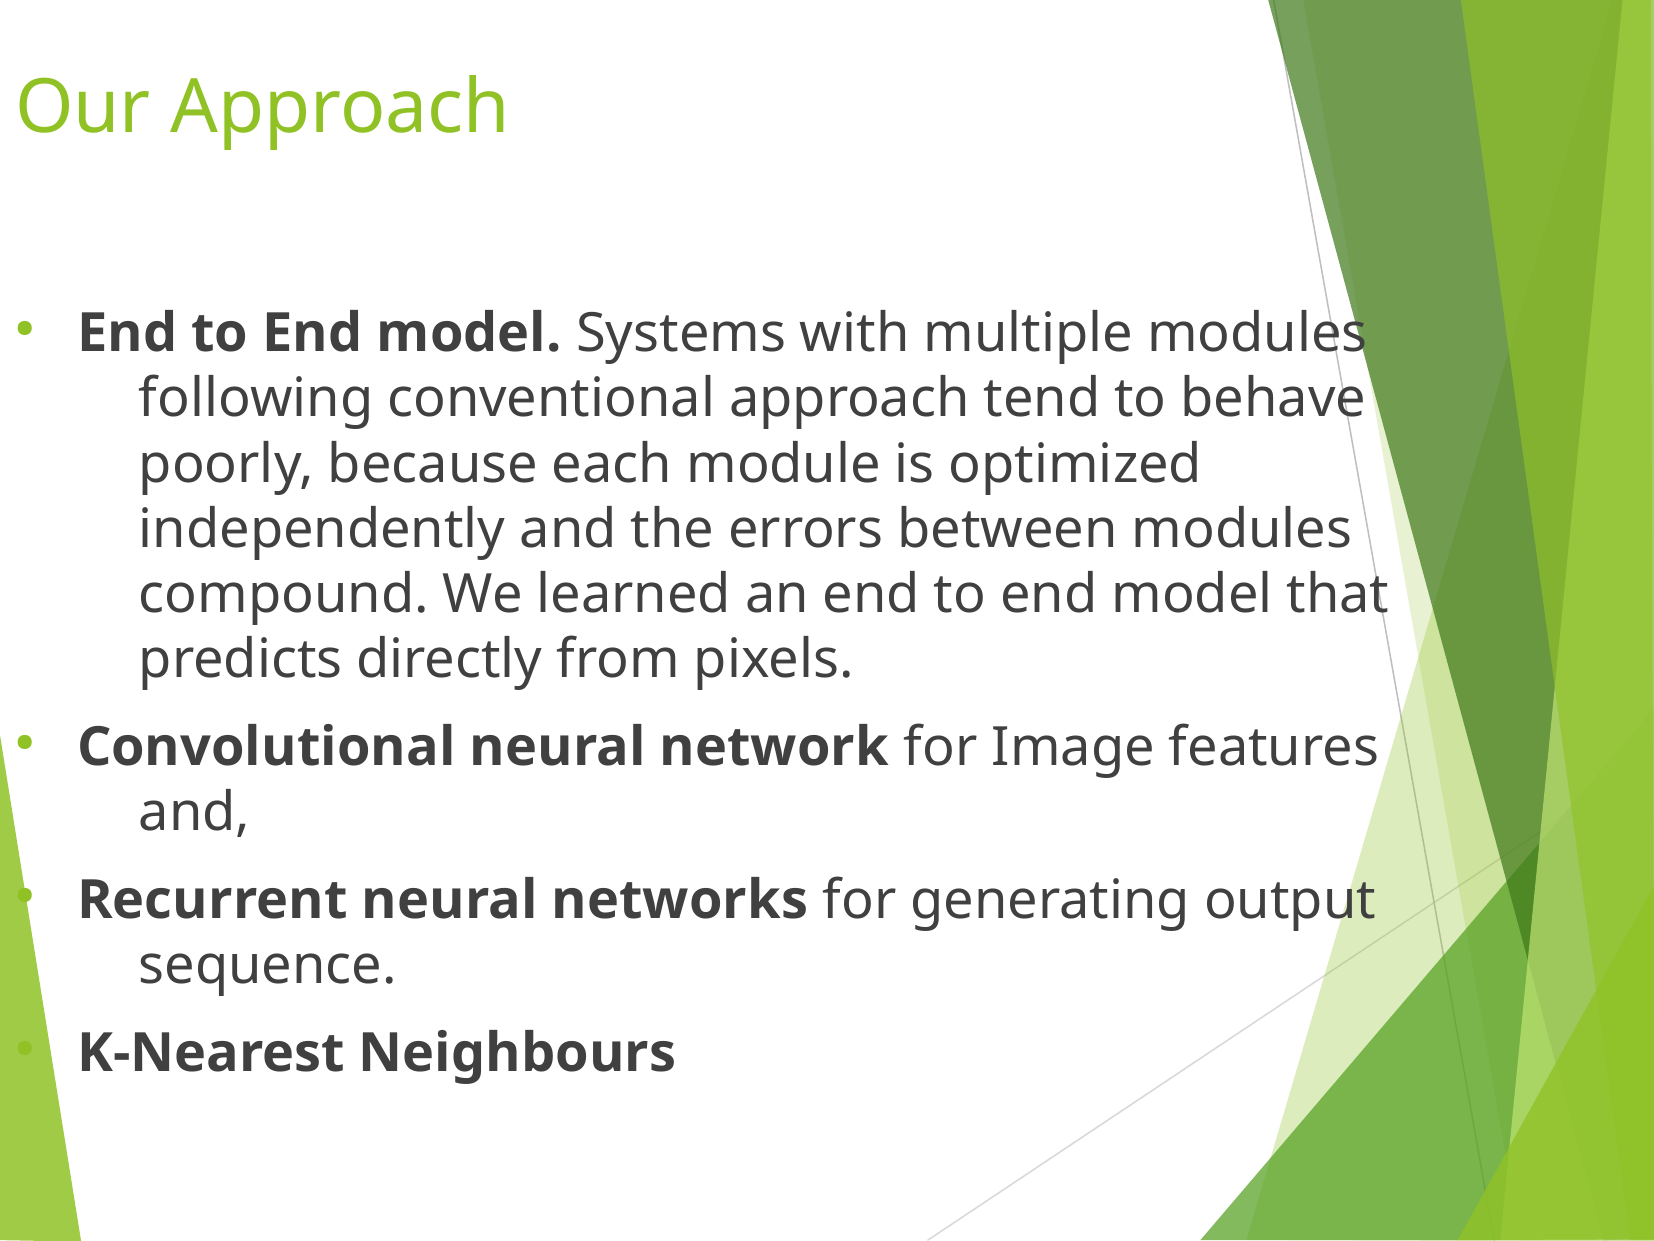

# Our Approach
End to End model. Systems with multiple modules following conventional approach tend to behave poorly, because each module is optimized independently and the errors between modules compound. We learned an end to end model that predicts directly from pixels.
Convolutional neural network for Image features and,
Recurrent neural networks for generating output sequence.
K-Nearest Neighbours